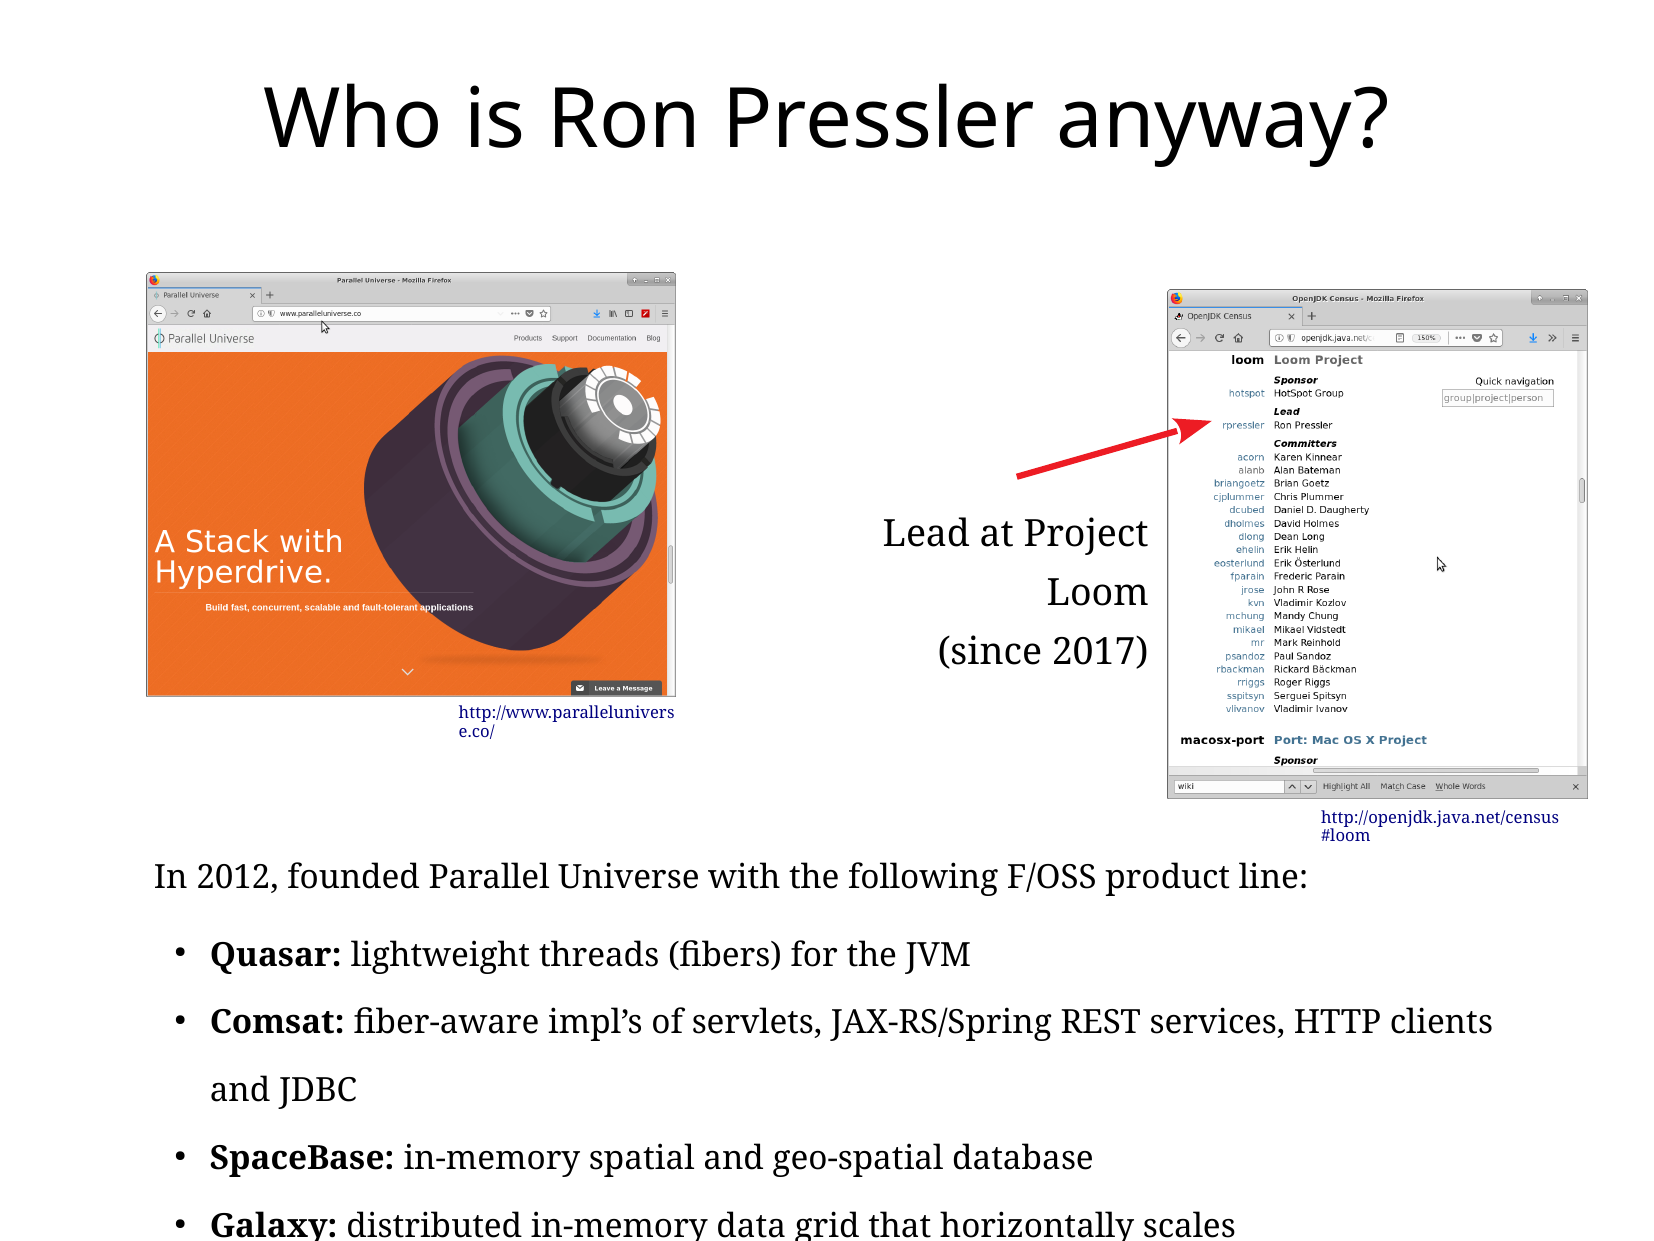

# Who is Ron Pressler anyway?
http://www.paralleluniverse.co/
Lead at Project Loom
(since 2017)
http://openjdk.java.net/census#loom
In 2012, founded Parallel Universe with the following F/OSS product line:
Quasar: lightweight threads (fibers) for the JVM
Comsat: fiber-aware impl’s of servlets, JAX-RS/Spring REST services, HTTP clients and JDBC
SpaceBase: in-memory spatial and geo-spatial database
Galaxy: distributed in-memory data grid that horizontally scales